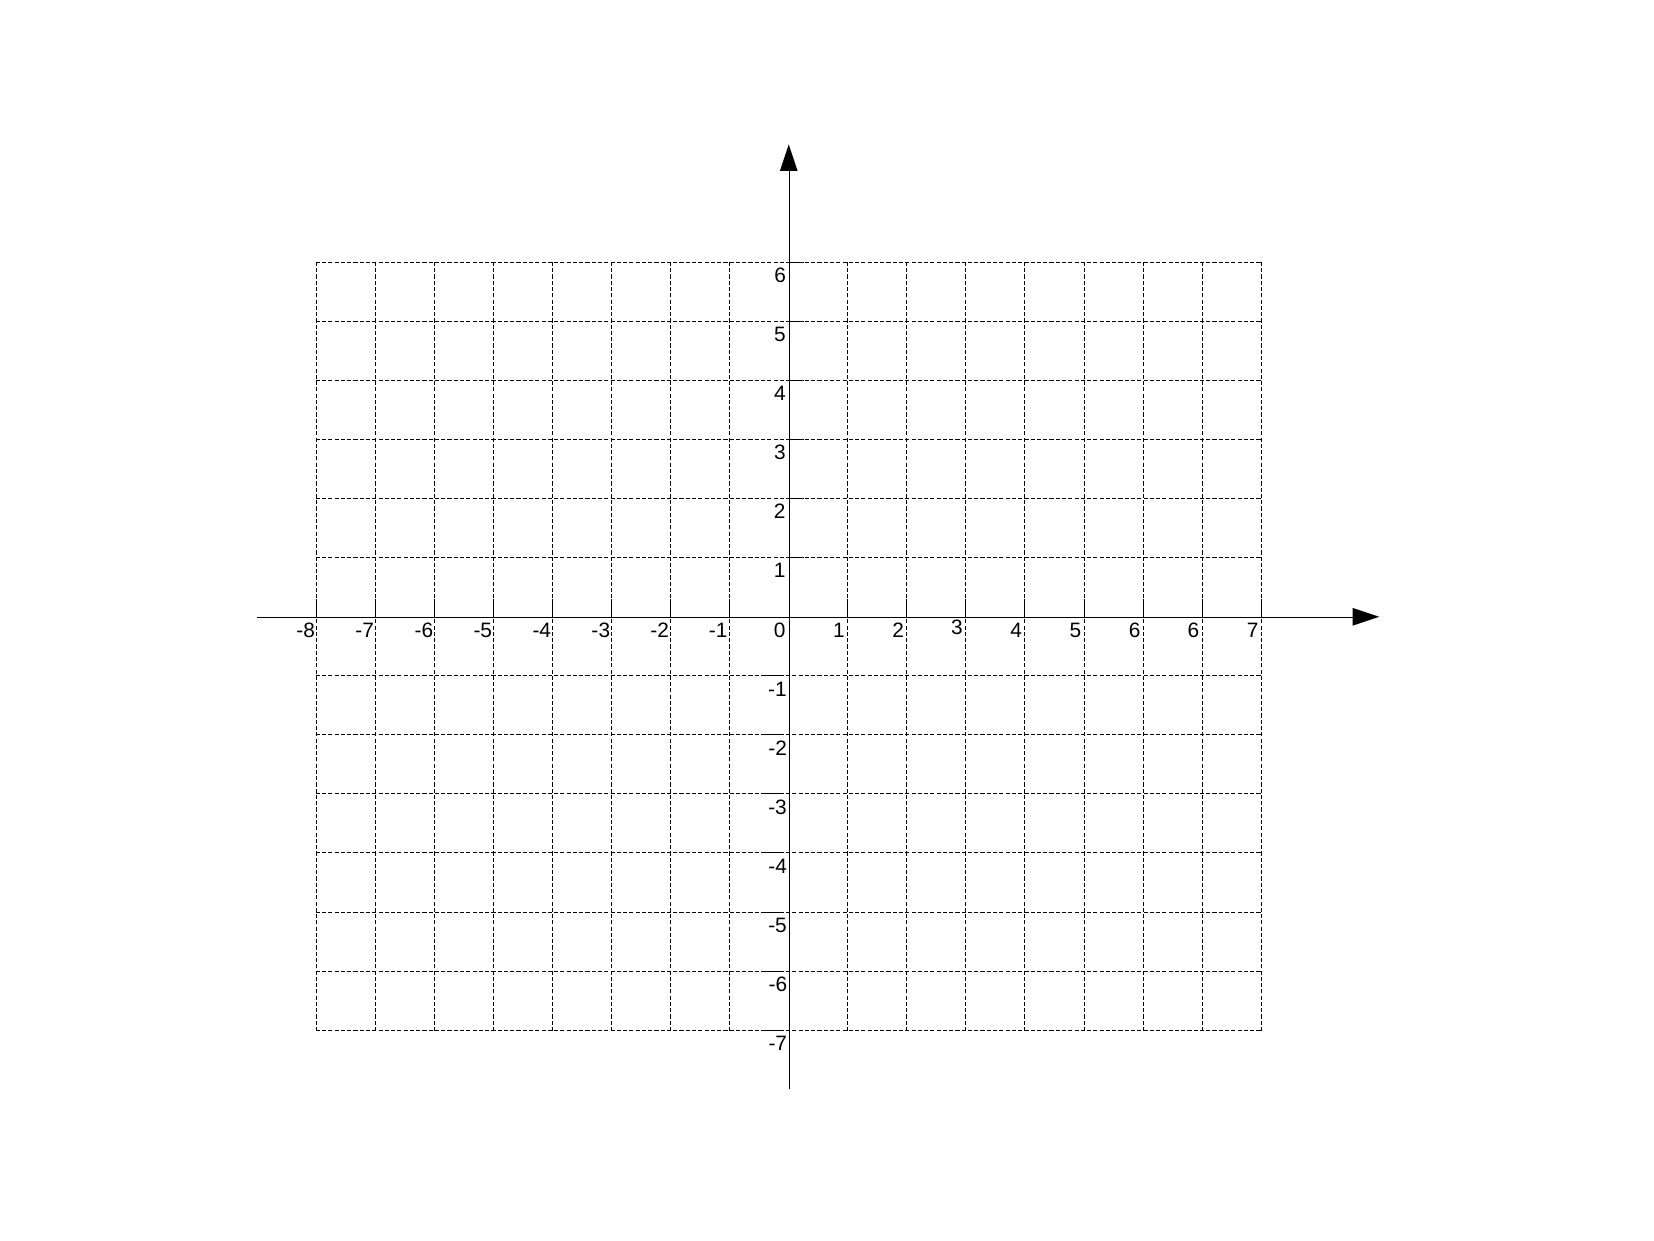

6
5
4
3
2
1
3
-8
-7
-6
-5
-4
-3
-2
-1
0
1
2
4
5
6
6
7
-1
-2
-3
-4
-5
-6
-7